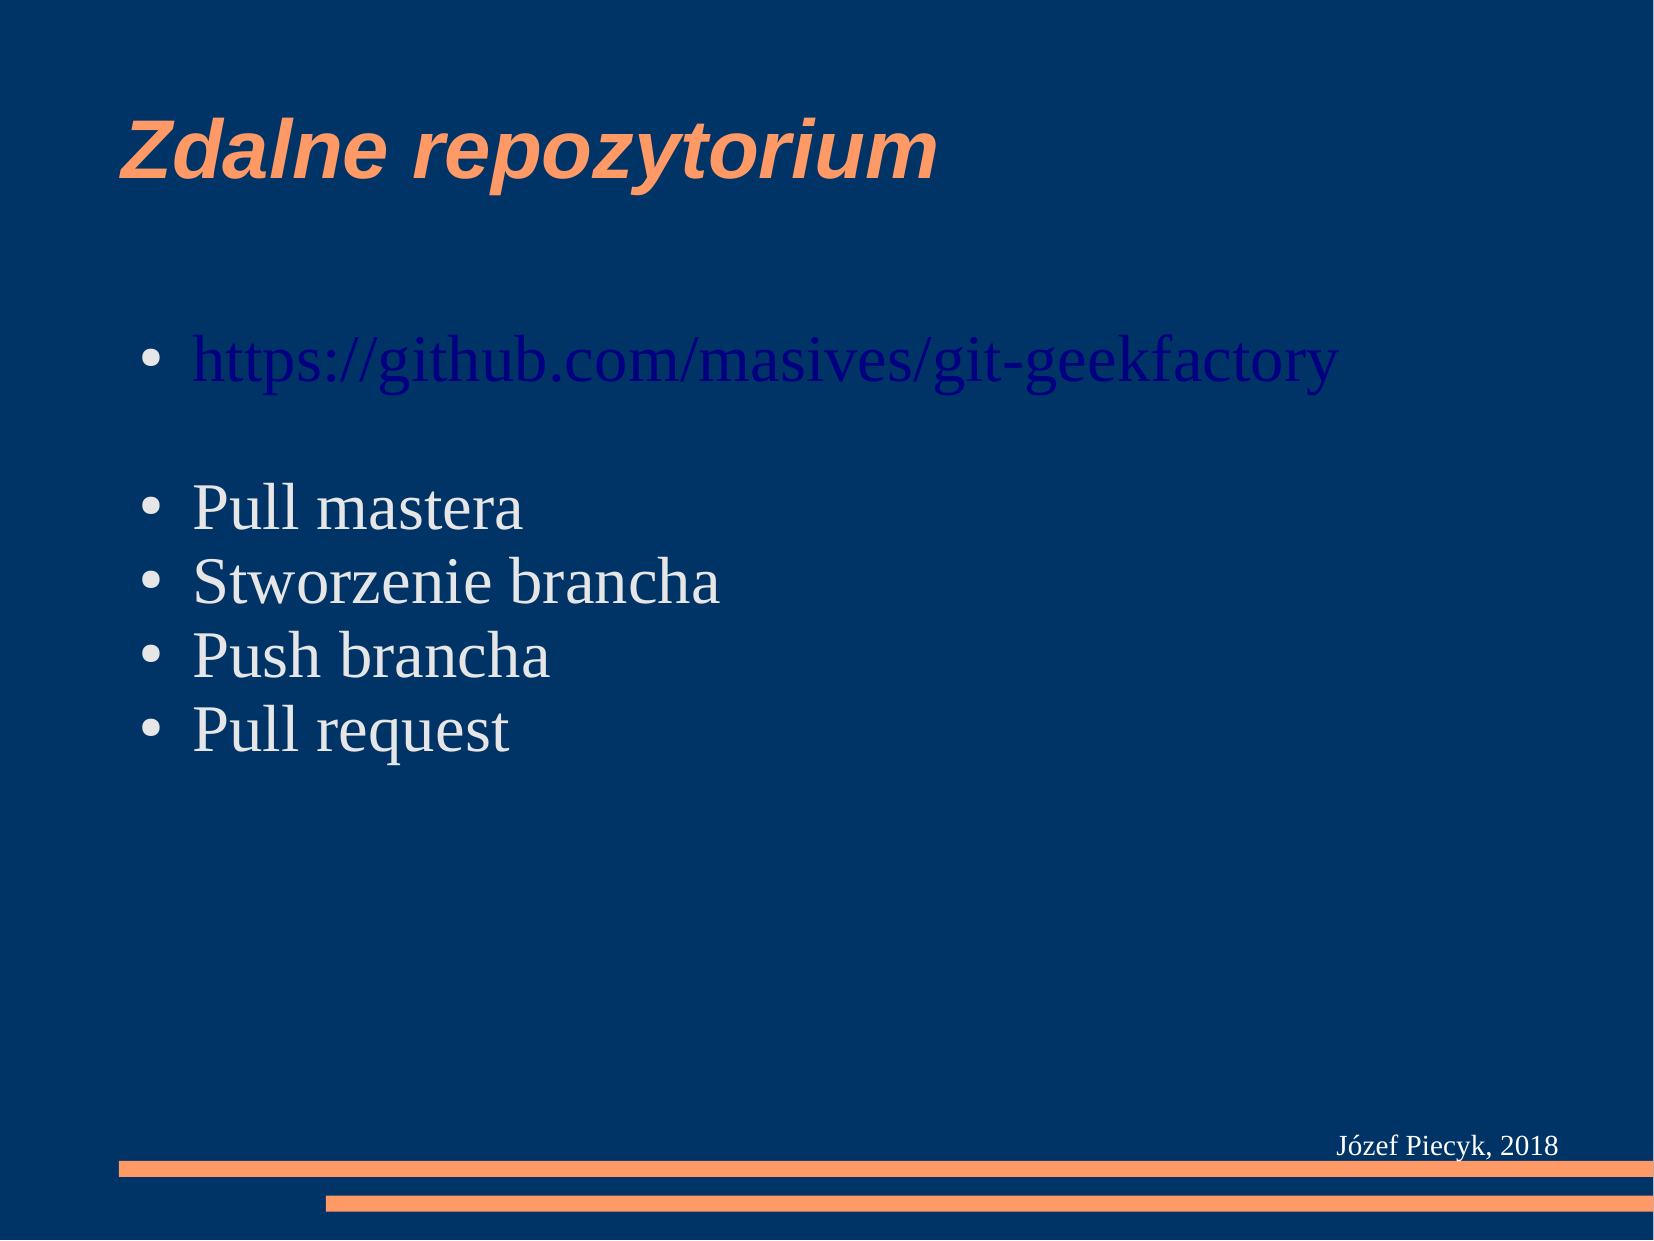

# Zdalne repozytorium
https://github.com/masives/git-geekfactory
Pull mastera
Stworzenie brancha
Push brancha
Pull request